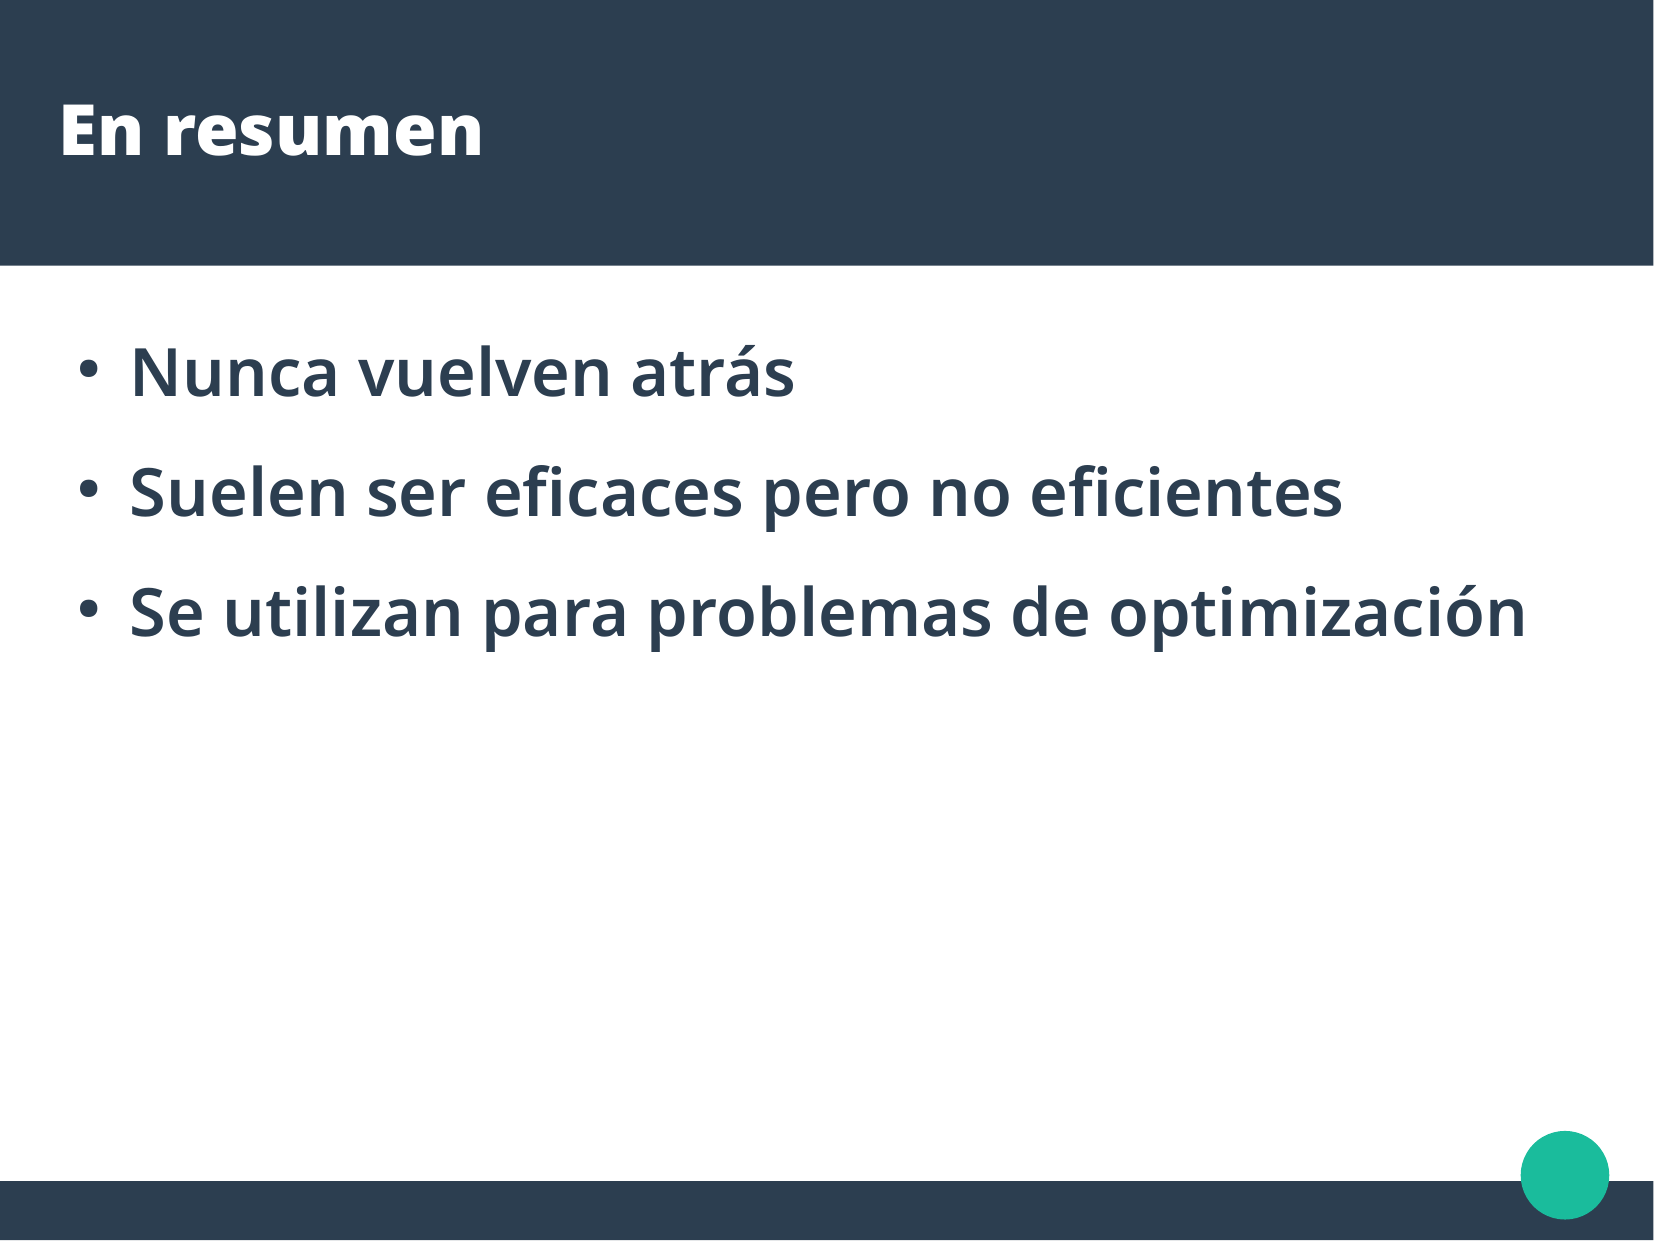

# En resumen
Nunca vuelven atrás
Suelen ser eficaces pero no eficientes
Se utilizan para problemas de optimización